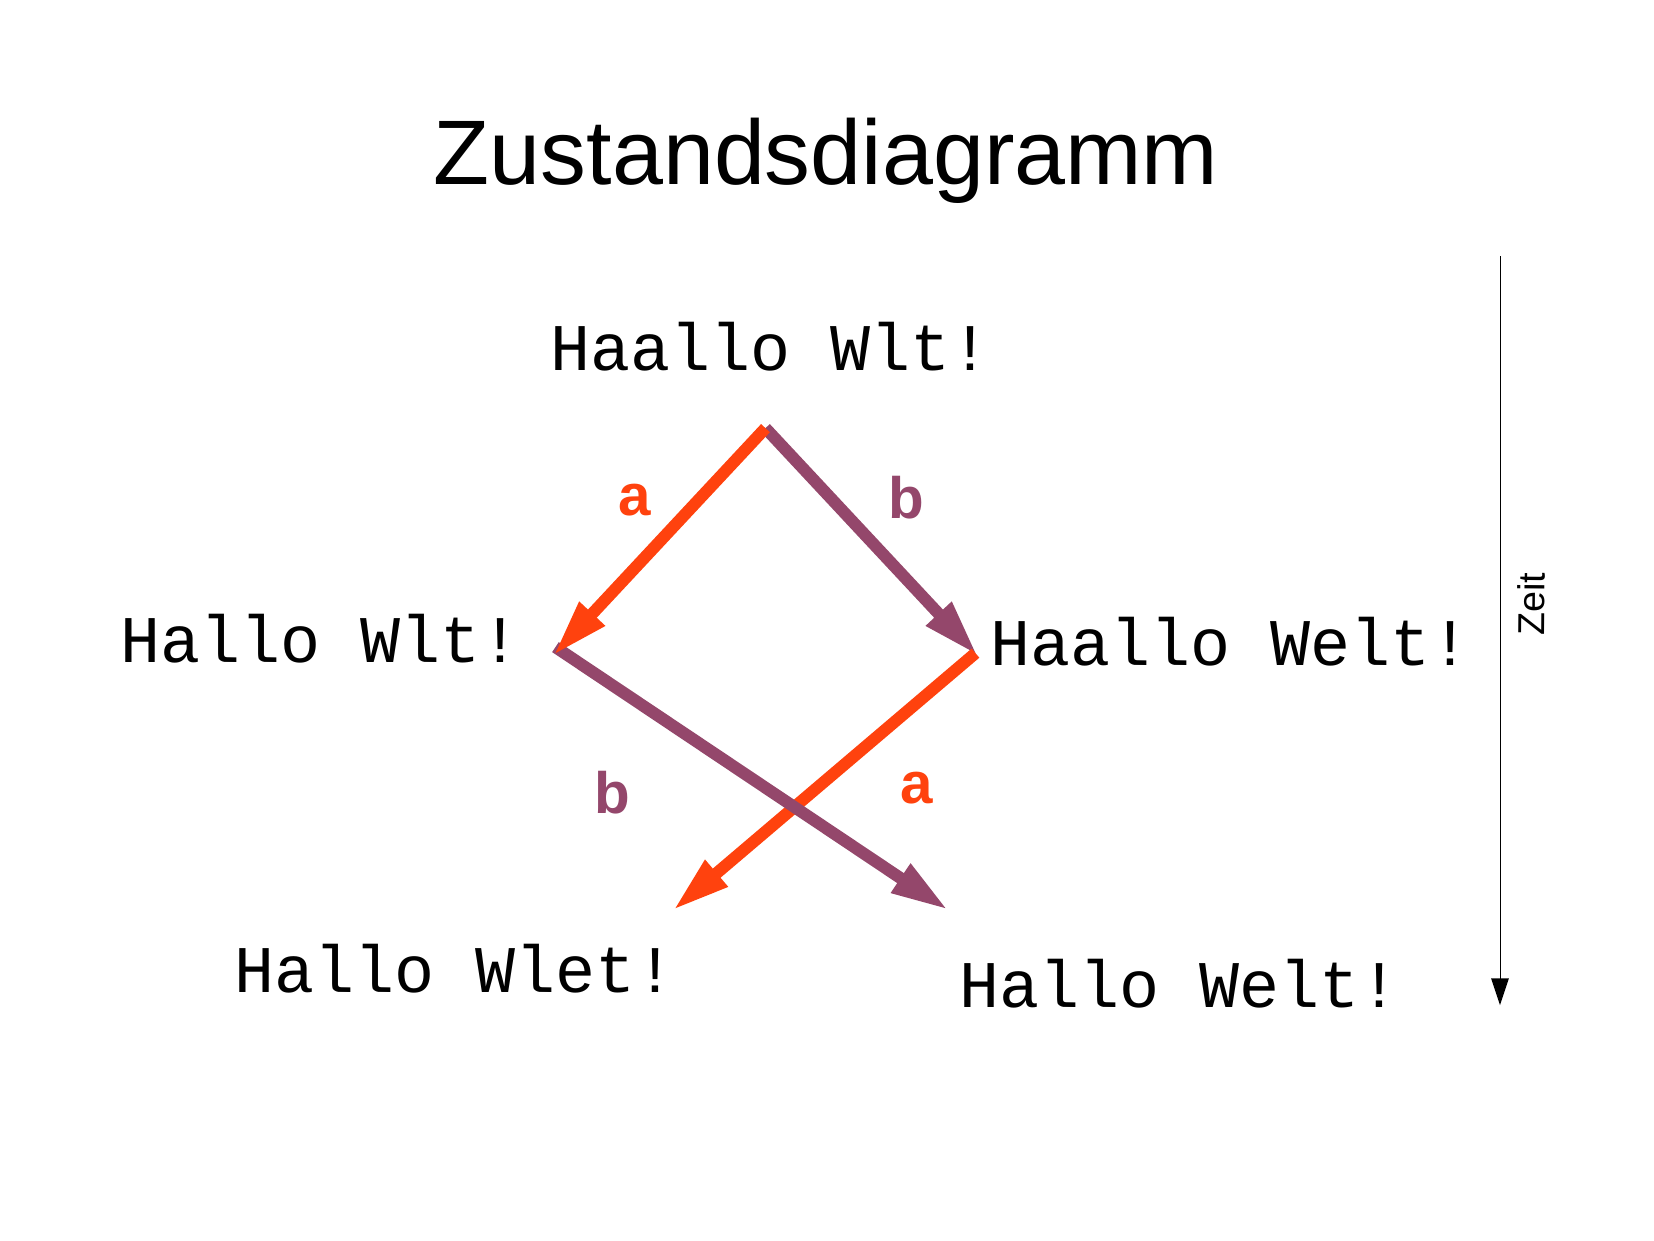

# Zustandsdiagramm
Haallo Wlt!
a
b
Zeit
Hallo Wlt!
Haallo Welt!
a
b
Hallo Wlet!
Hallo Welt!